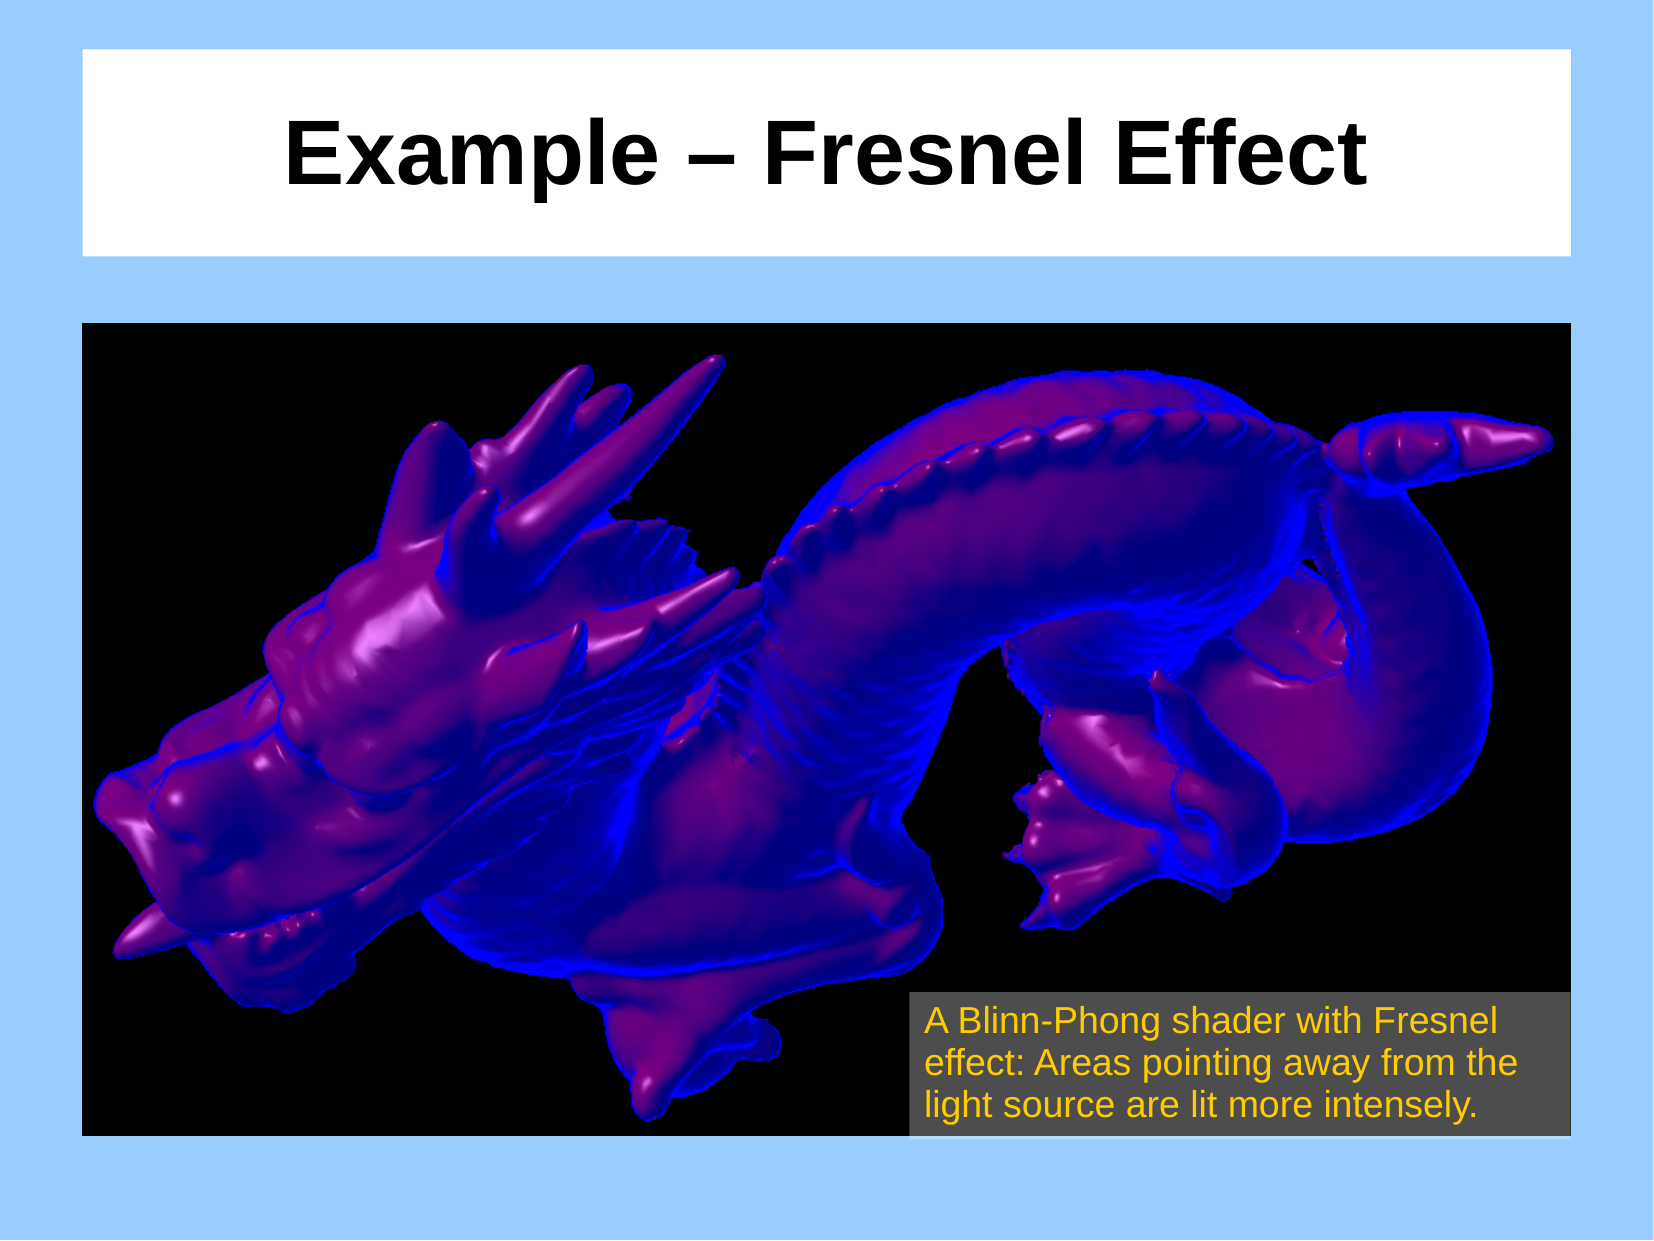

# Example – Fresnel Effect
A Blinn-Phong shader with Fresnel effect: Areas pointing away from the light source are lit more intensely.